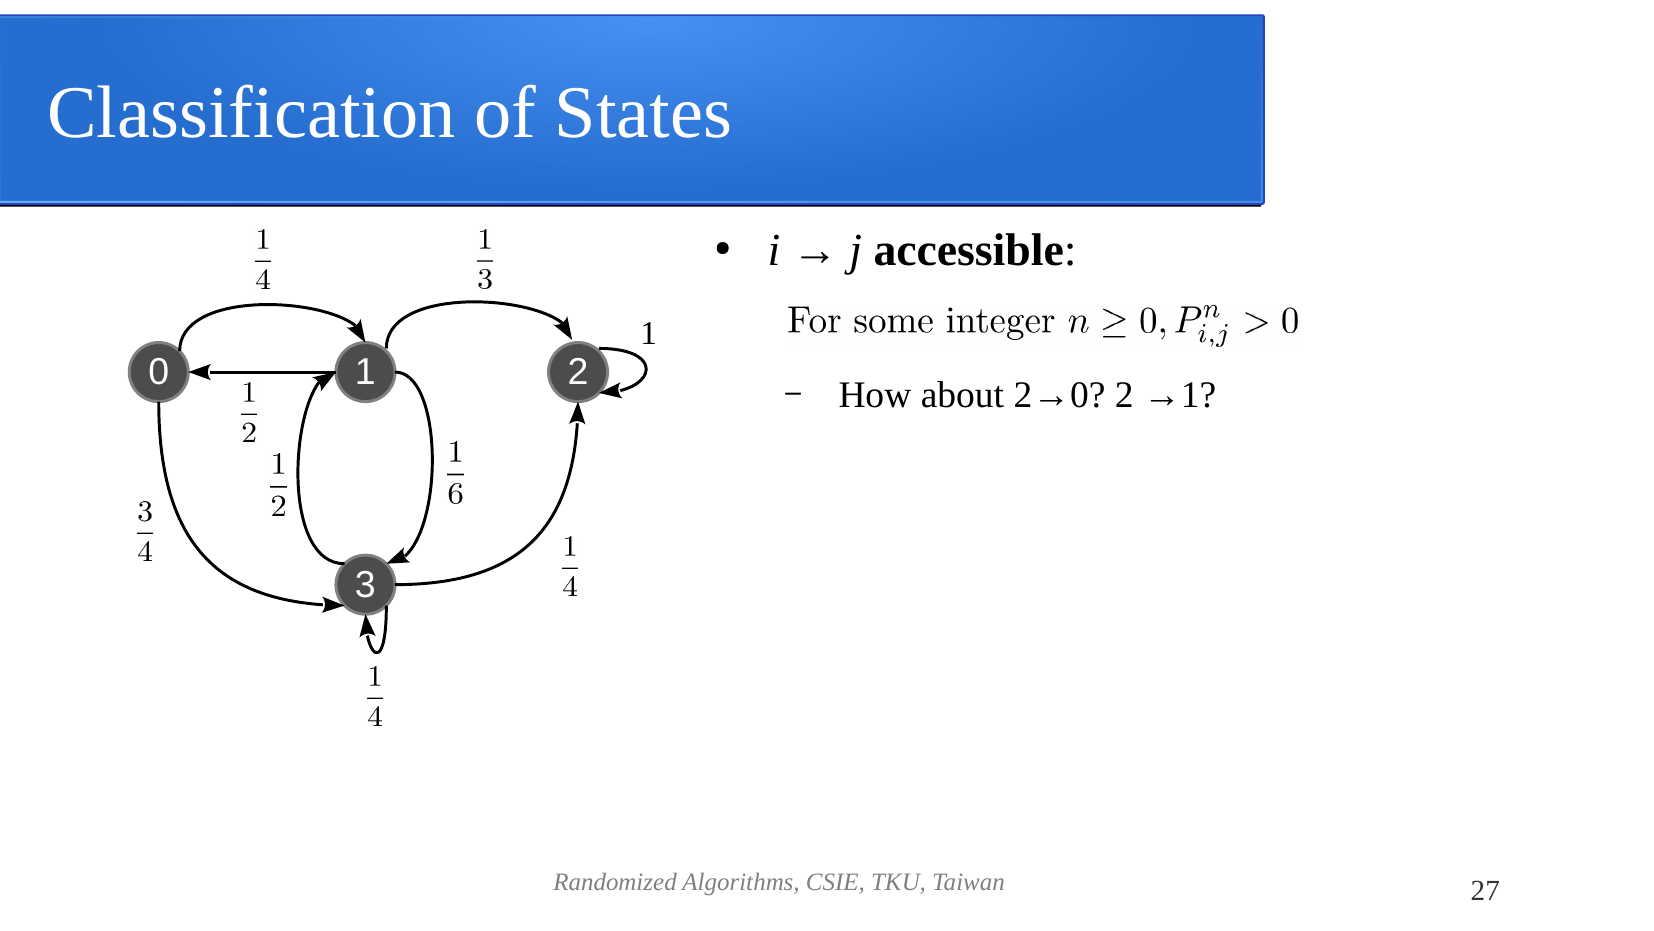

# Classification of States
i → j accessible:
How about 2→0? 2 →1?
1
0
1
2
3
Randomized Algorithms, CSIE, TKU, Taiwan
27